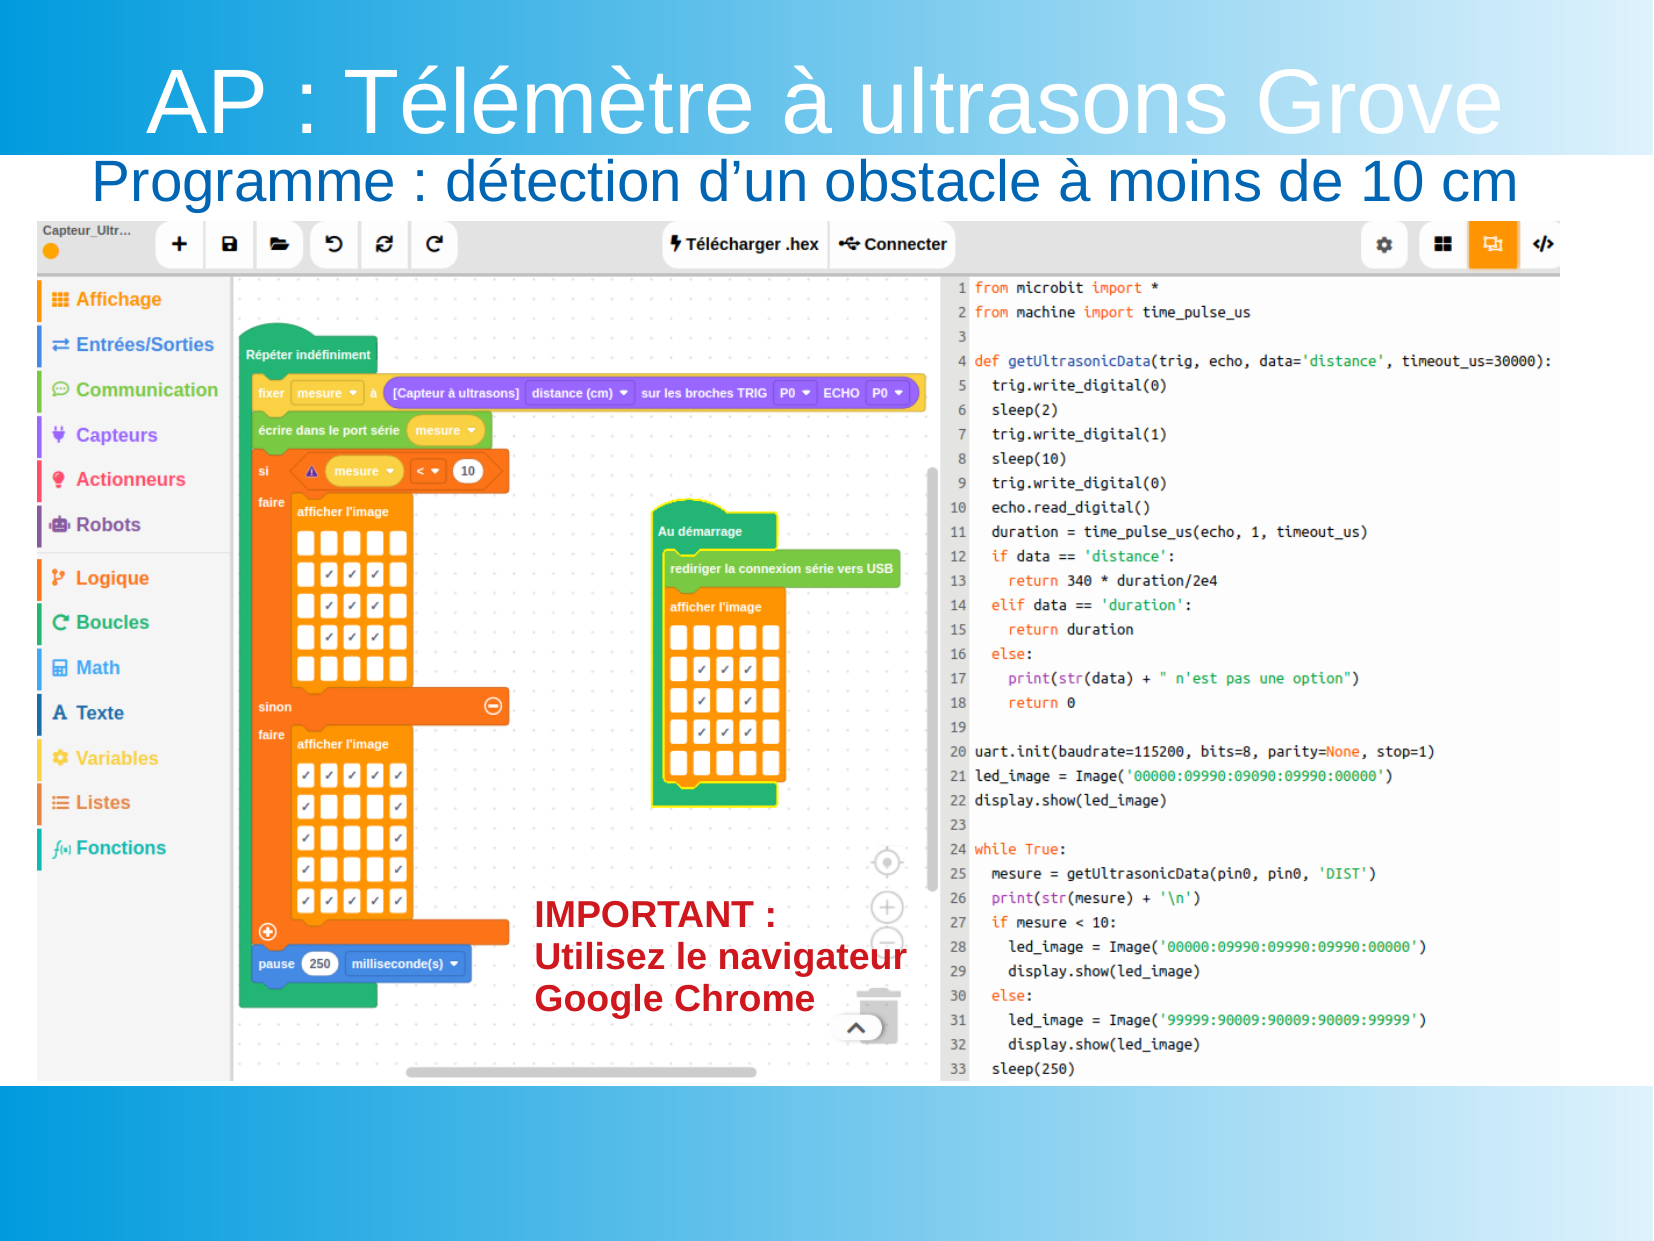

# AP : Télémètre à ultrasons Grove
Programme : détection d’un obstacle à moins de 10 cm
IMPORTANT :
Utilisez le navigateur Google Chrome